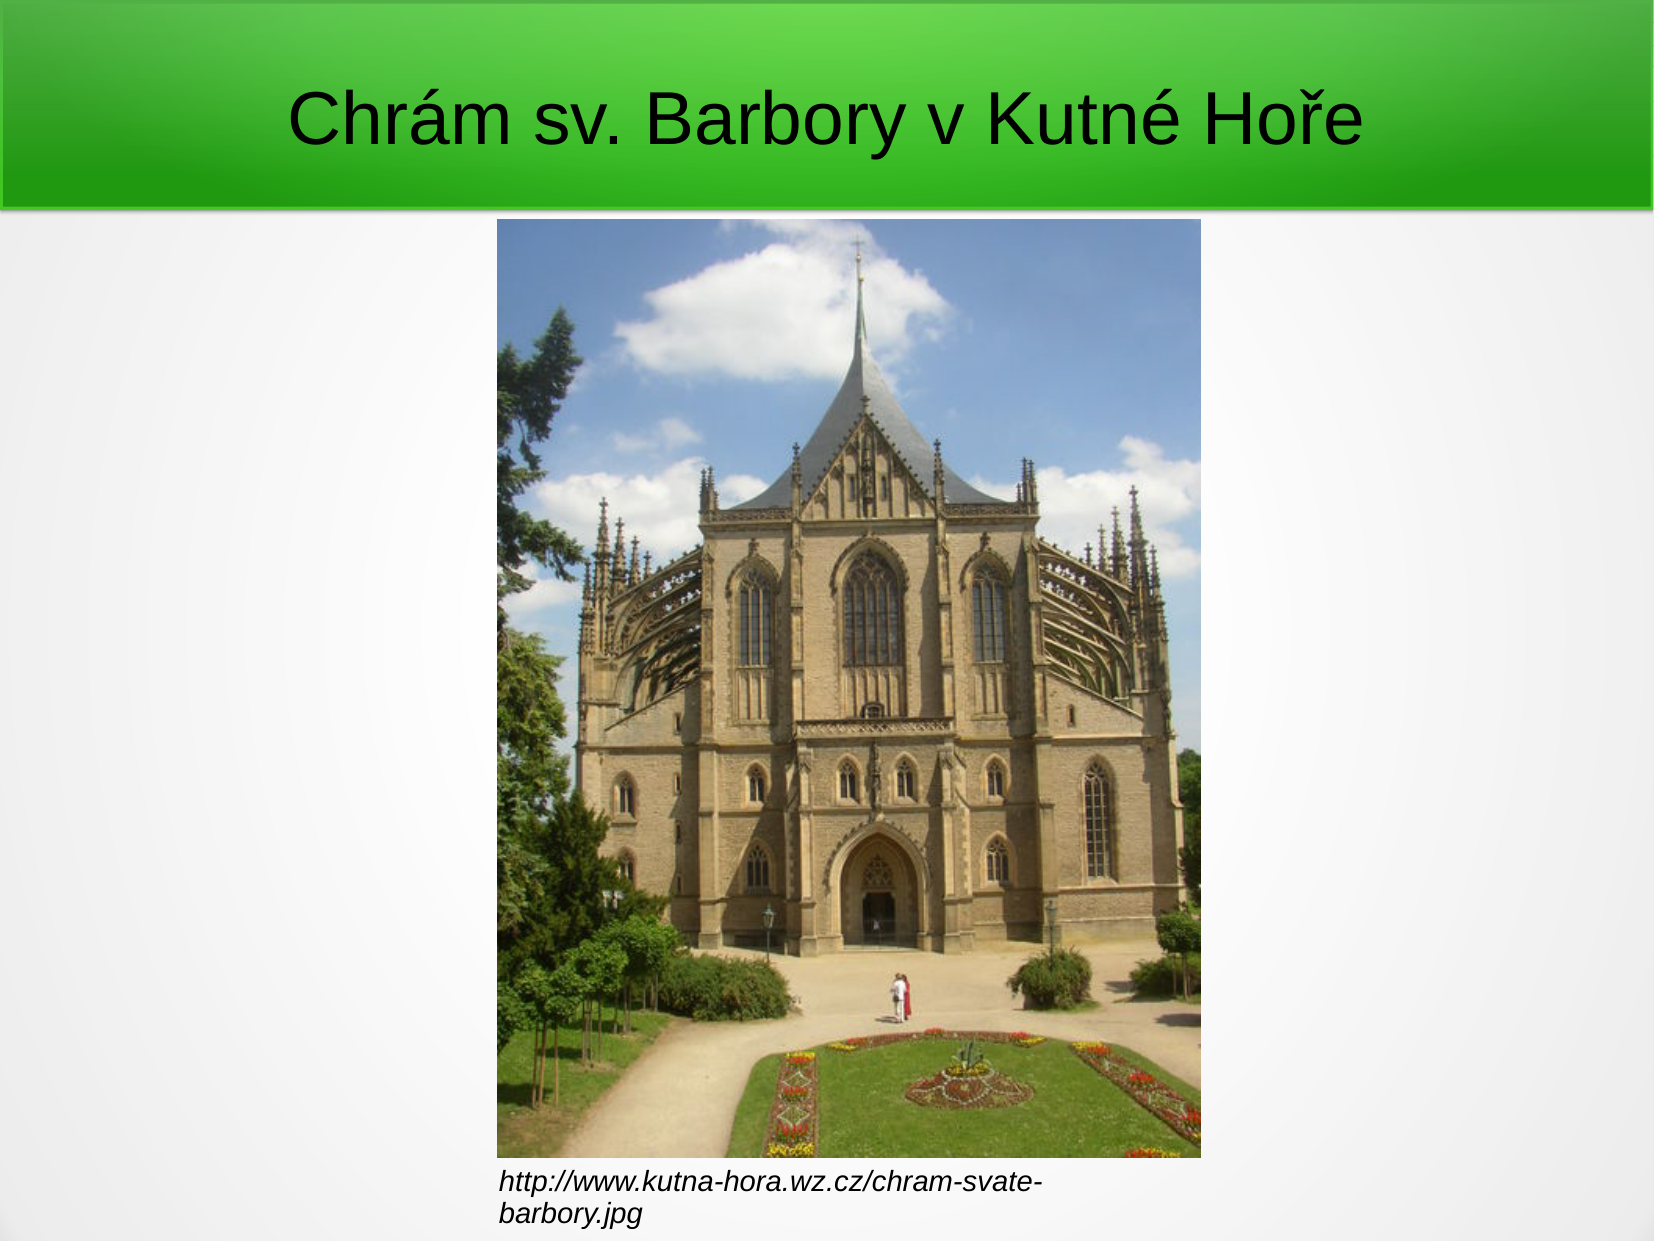

# Chrám sv. Barbory v Kutné Hoře
http://www.kutna-hora.wz.cz/chram-svate-barbory.jpg